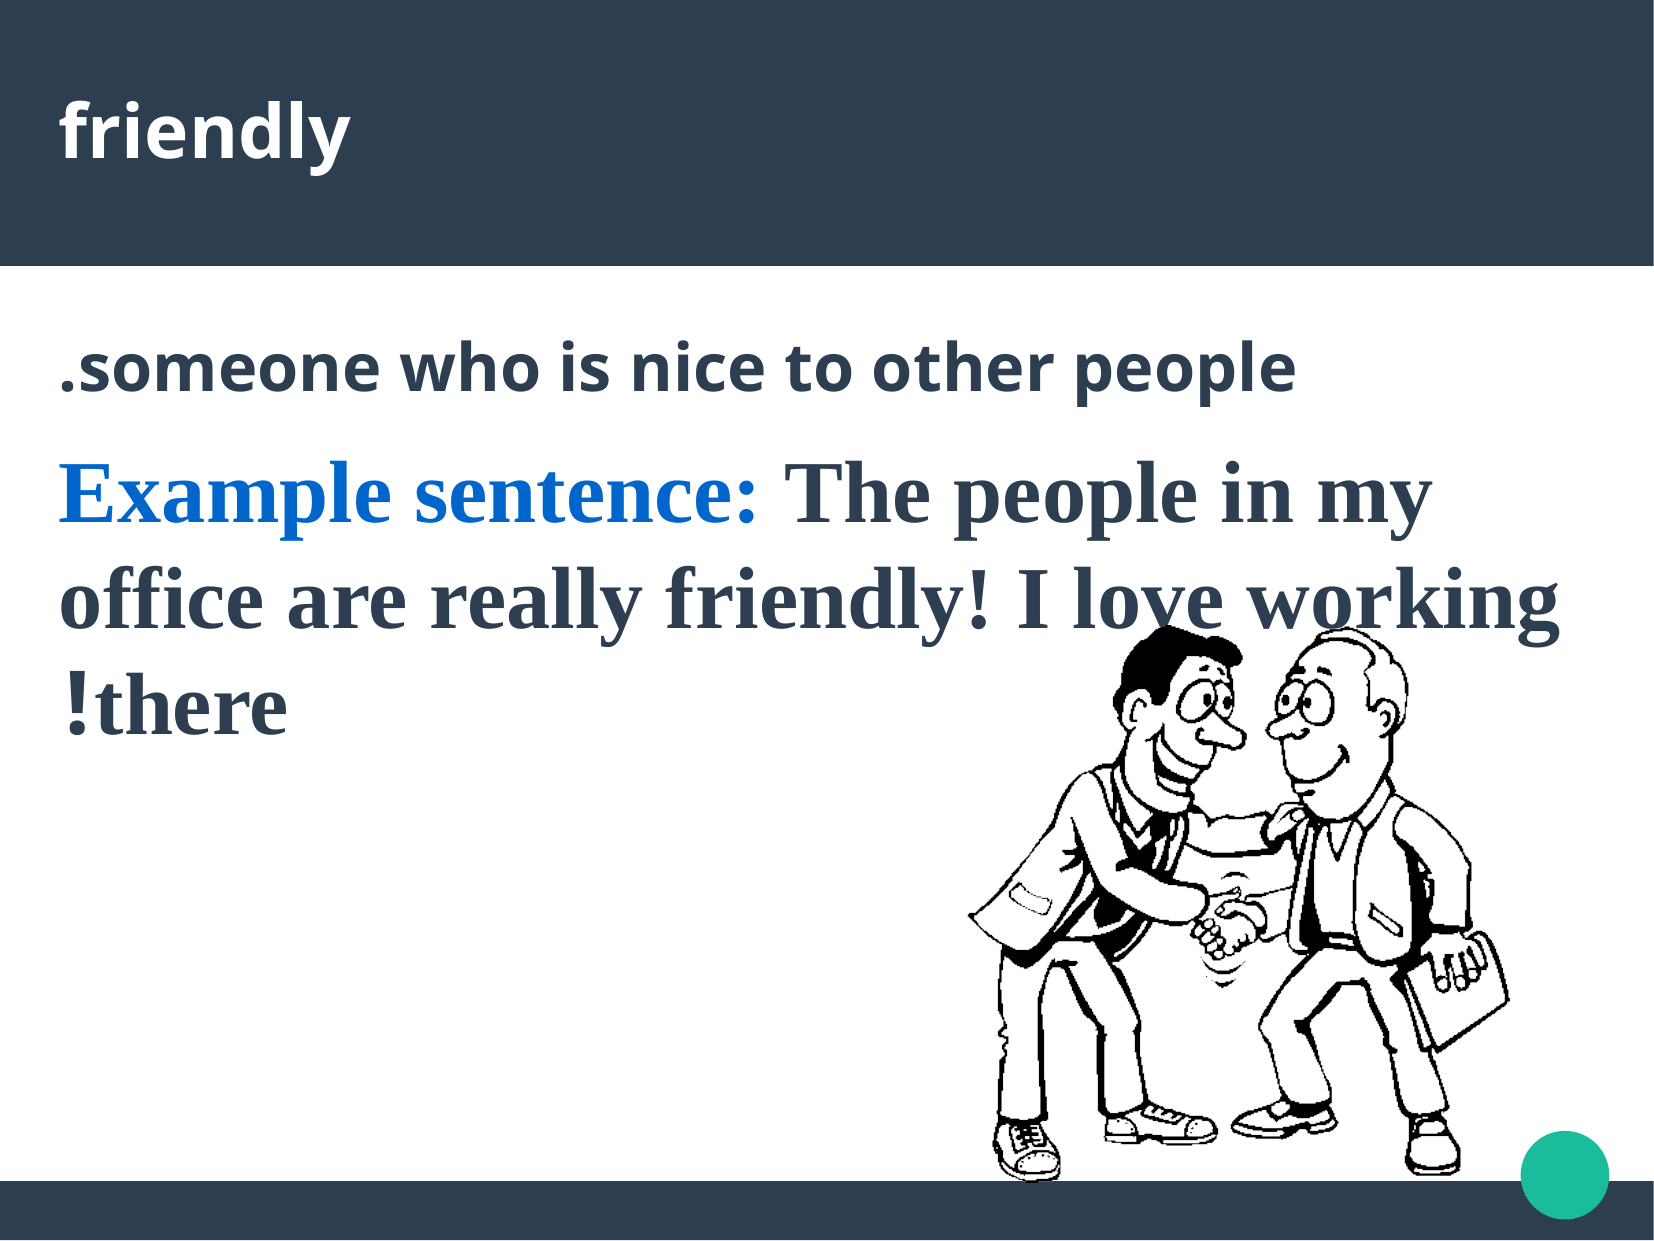

# friendly
someone who is nice to other people.
Example sentence: The people in my office are really friendly! I love working there!